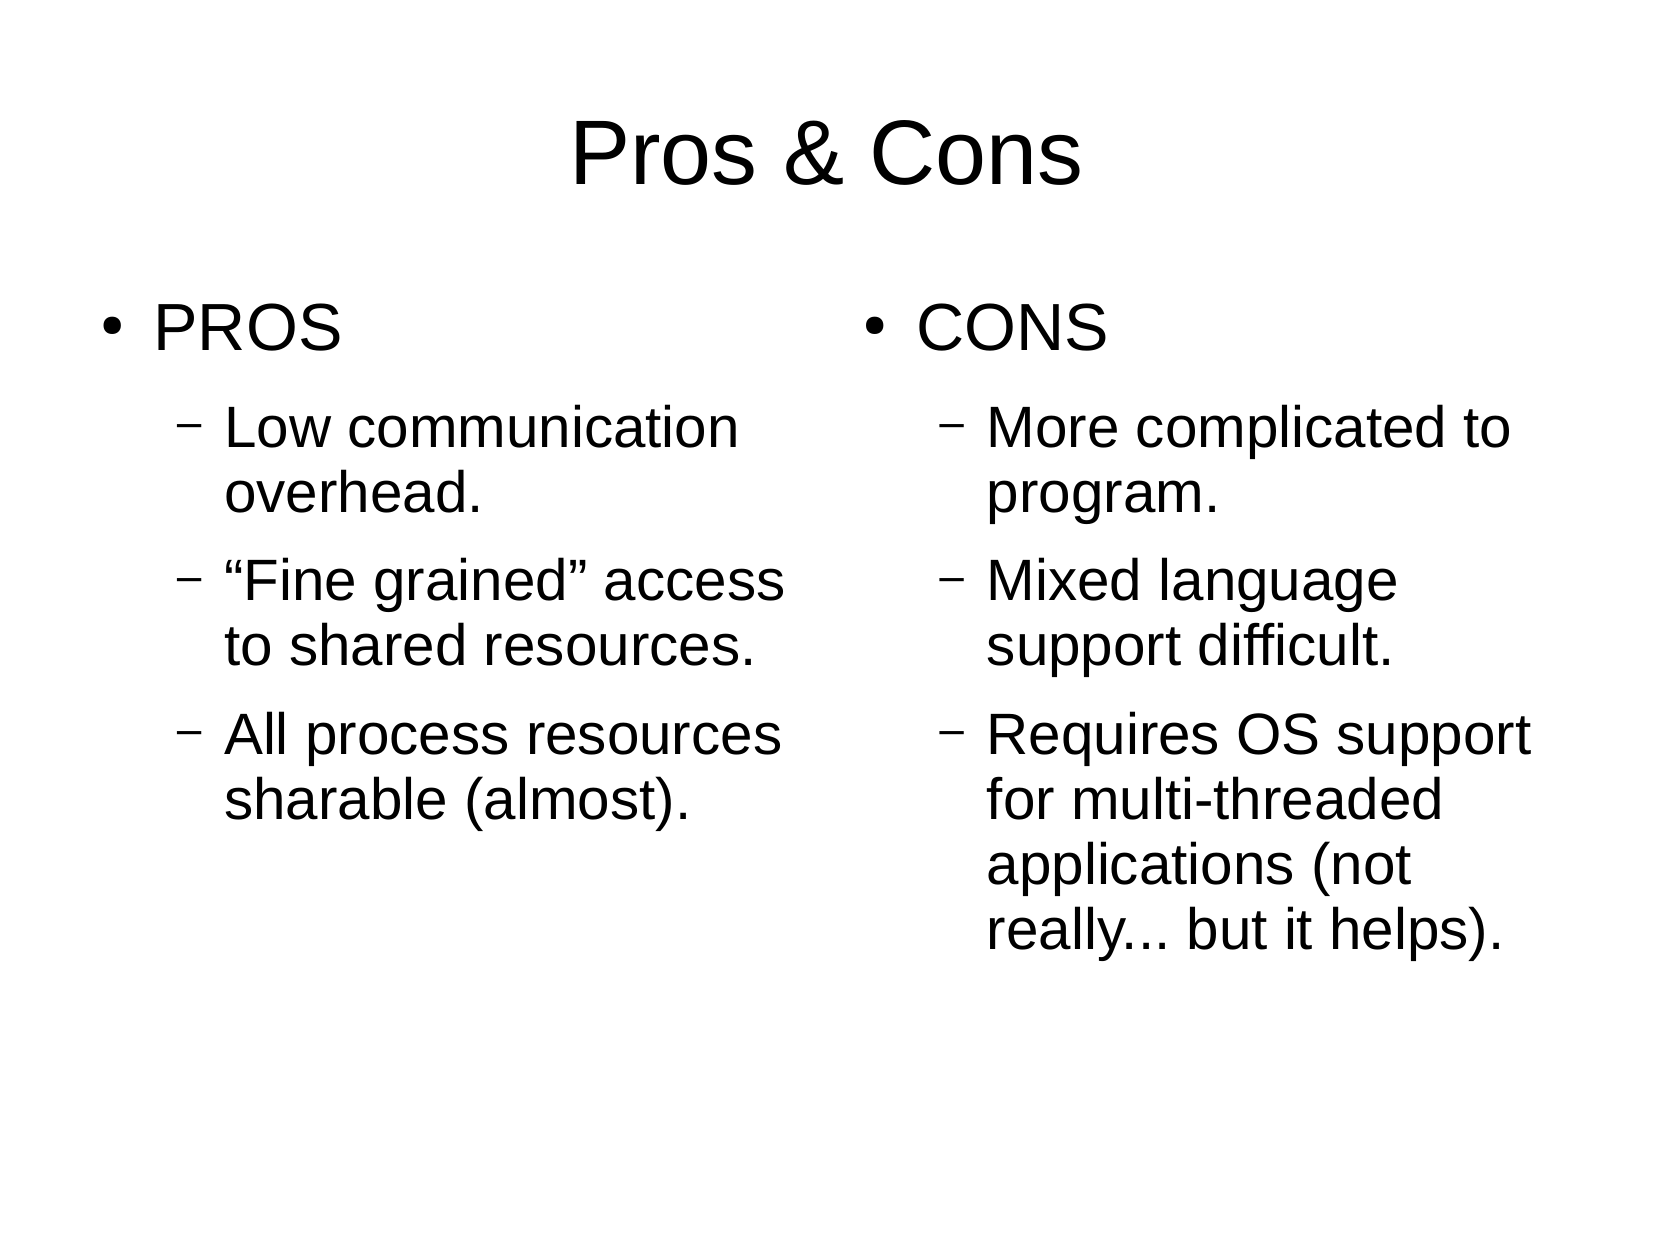

# Pros & Cons
PROS
Low communication overhead.
“Fine grained” access to shared resources.
All process resources sharable (almost).
CONS
More complicated to program.
Mixed language support difficult.
Requires OS support for multi-threaded applications (not really... but it helps).